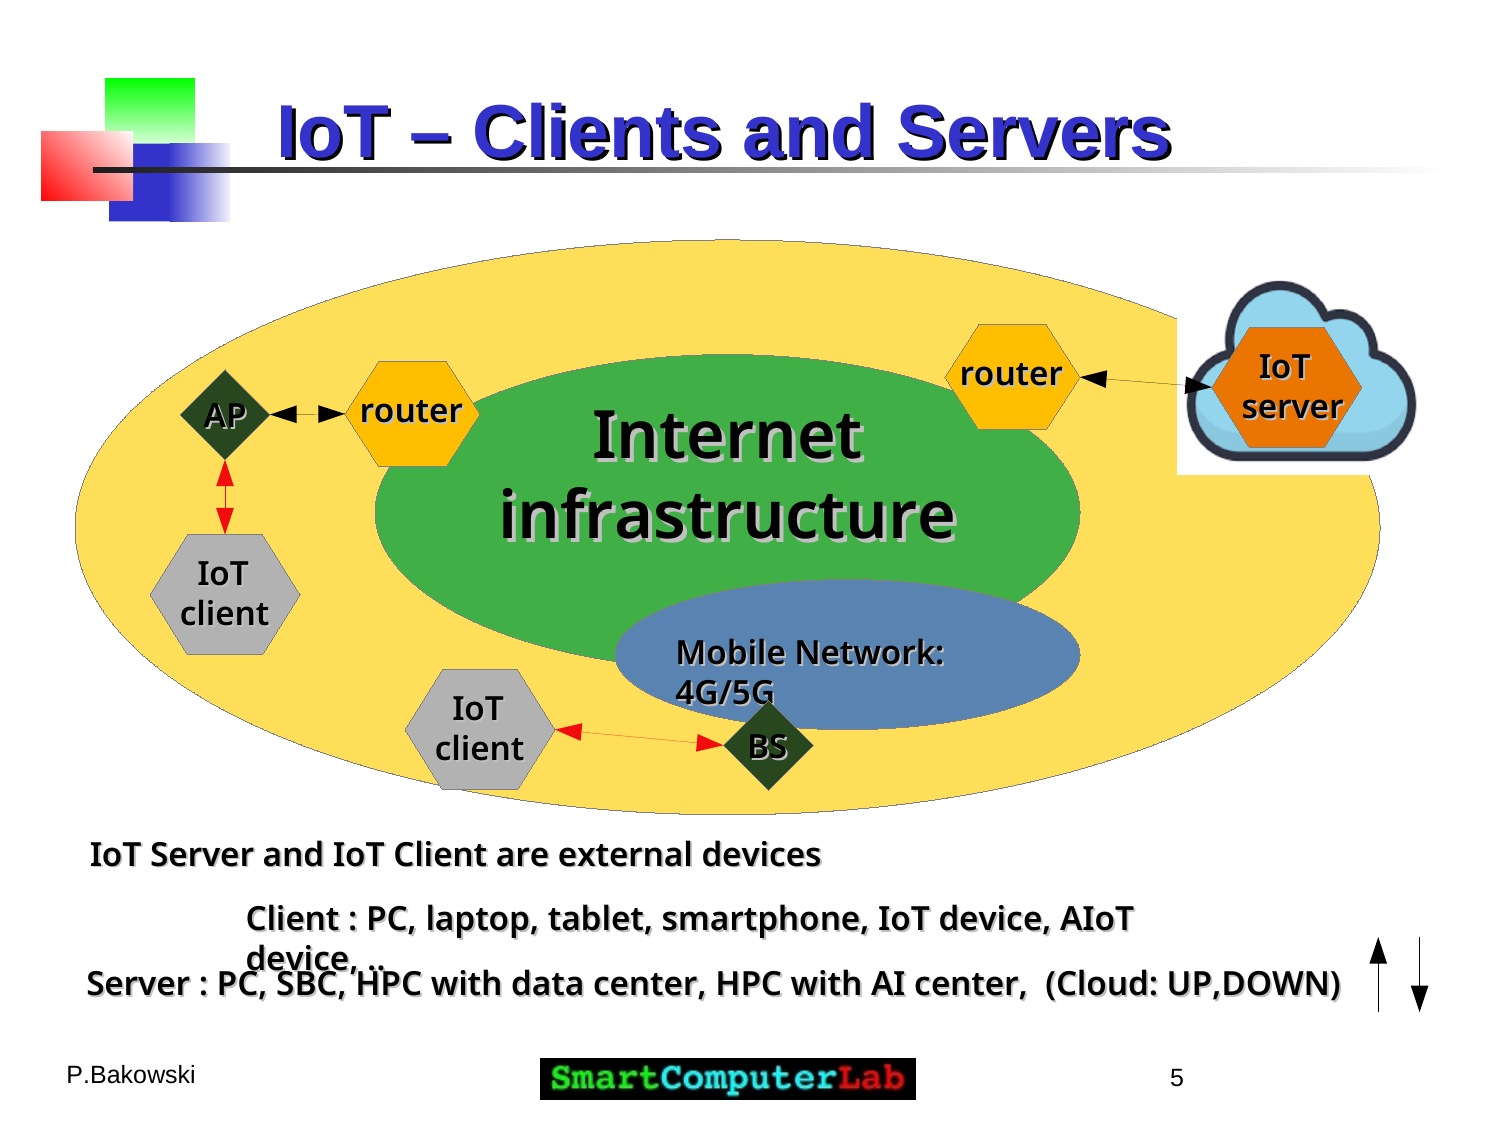

# IoT – Clients and Servers
router
 IoT
server
router
AP
Internet
infrastructure
 IoT
client
Mobile Network: 4G/5G
 IoT
client
BS
IoT Server and IoT Client are external devices
Client : PC, laptop, tablet, smartphone, IoT device, AIoT device, ..
Server : PC, SBC, HPC with data center, HPC with AI center, (Cloud: UP,DOWN)
5